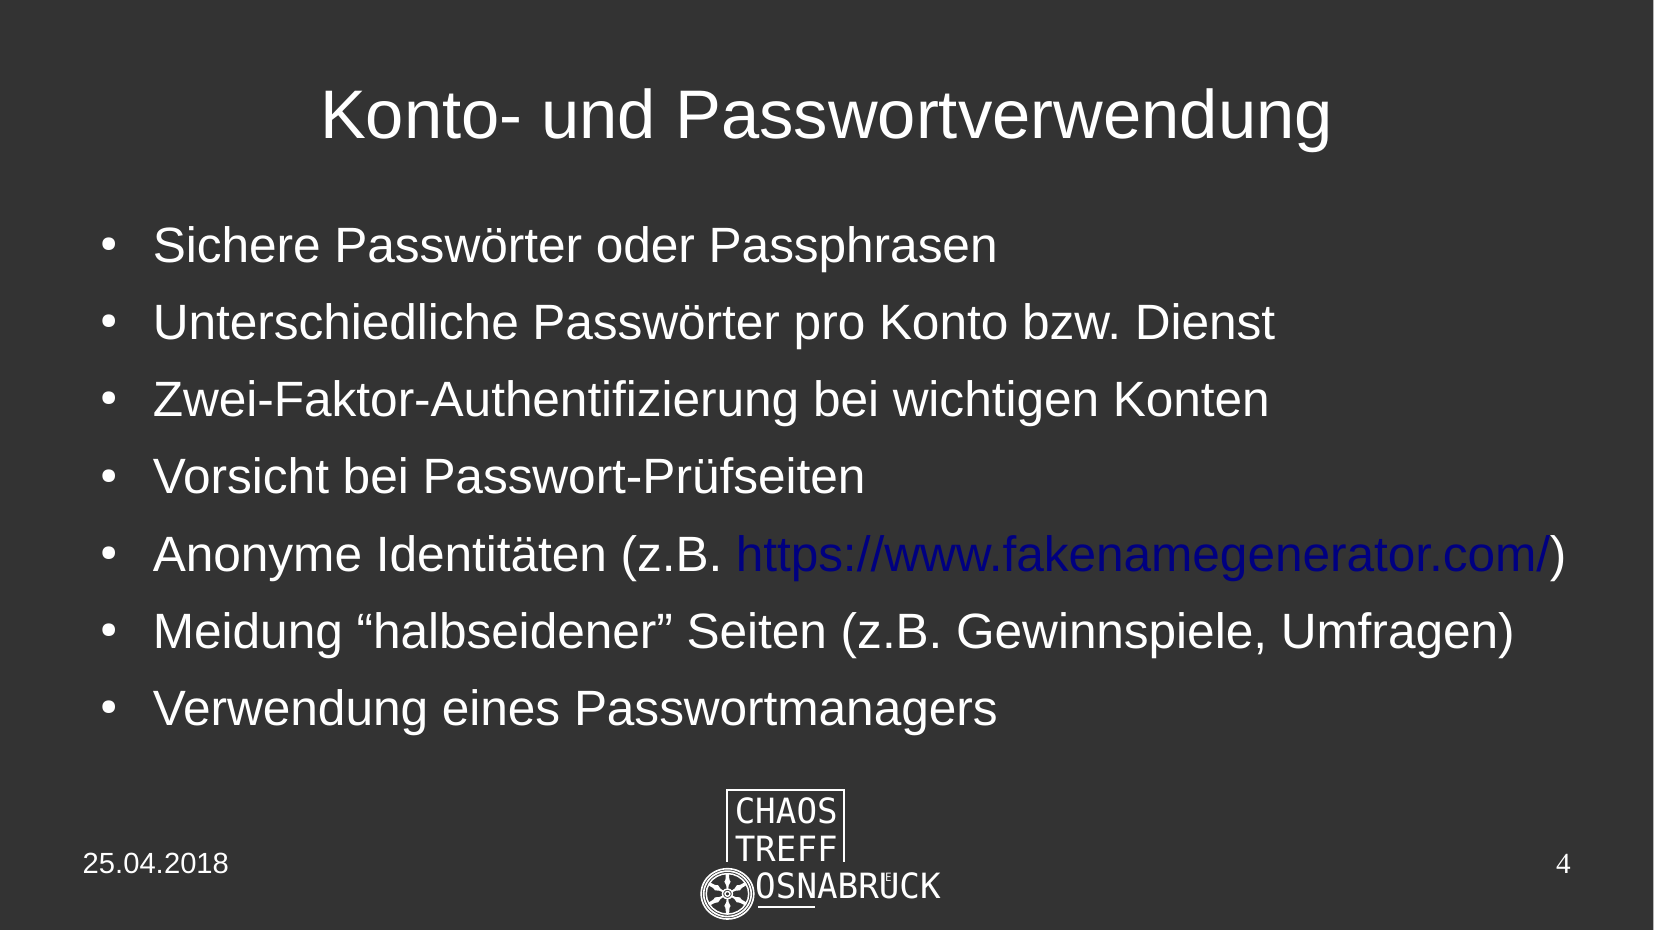

# Konto- und Passwortverwendung
Sichere Passwörter oder Passphrasen
Unterschiedliche Passwörter pro Konto bzw. Dienst
Zwei-Faktor-Authentifizierung bei wichtigen Konten
Vorsicht bei Passwort-Prüfseiten
Anonyme Identitäten (z.B. https://www.fakenamegenerator.com/)
Meidung “halbseidener” Seiten (z.B. Gewinnspiele, Umfragen)
Verwendung eines Passwortmanagers
4